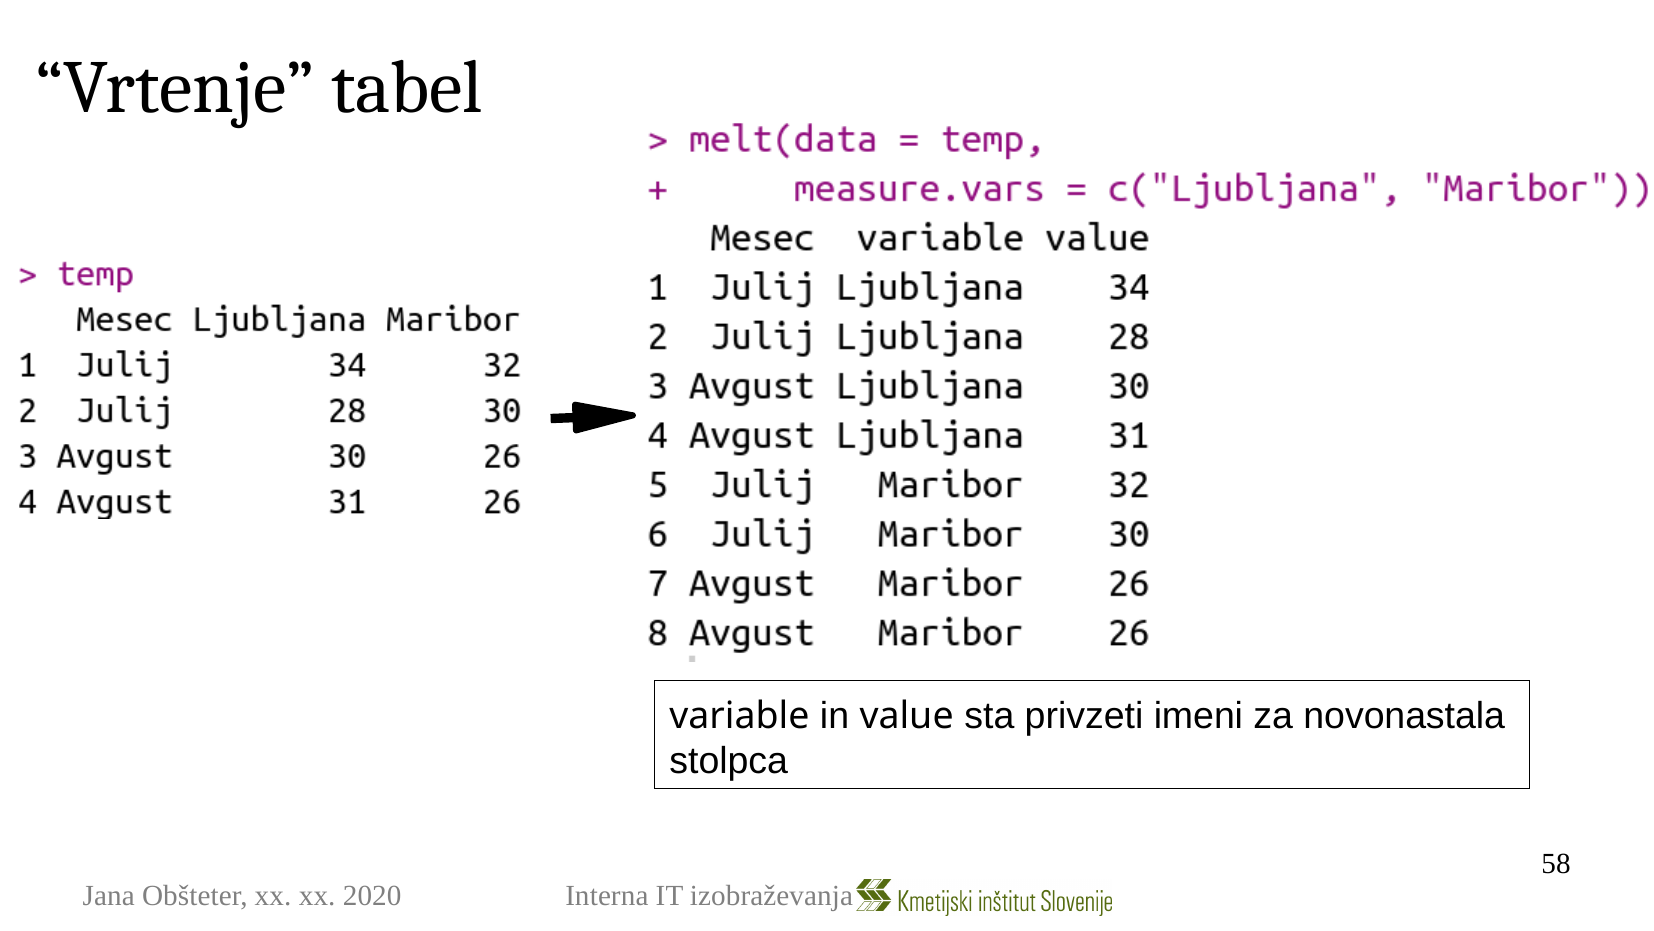

# “Vrtenje” tabel
variable in value sta privzeti imeni za novonastala stolpca
58